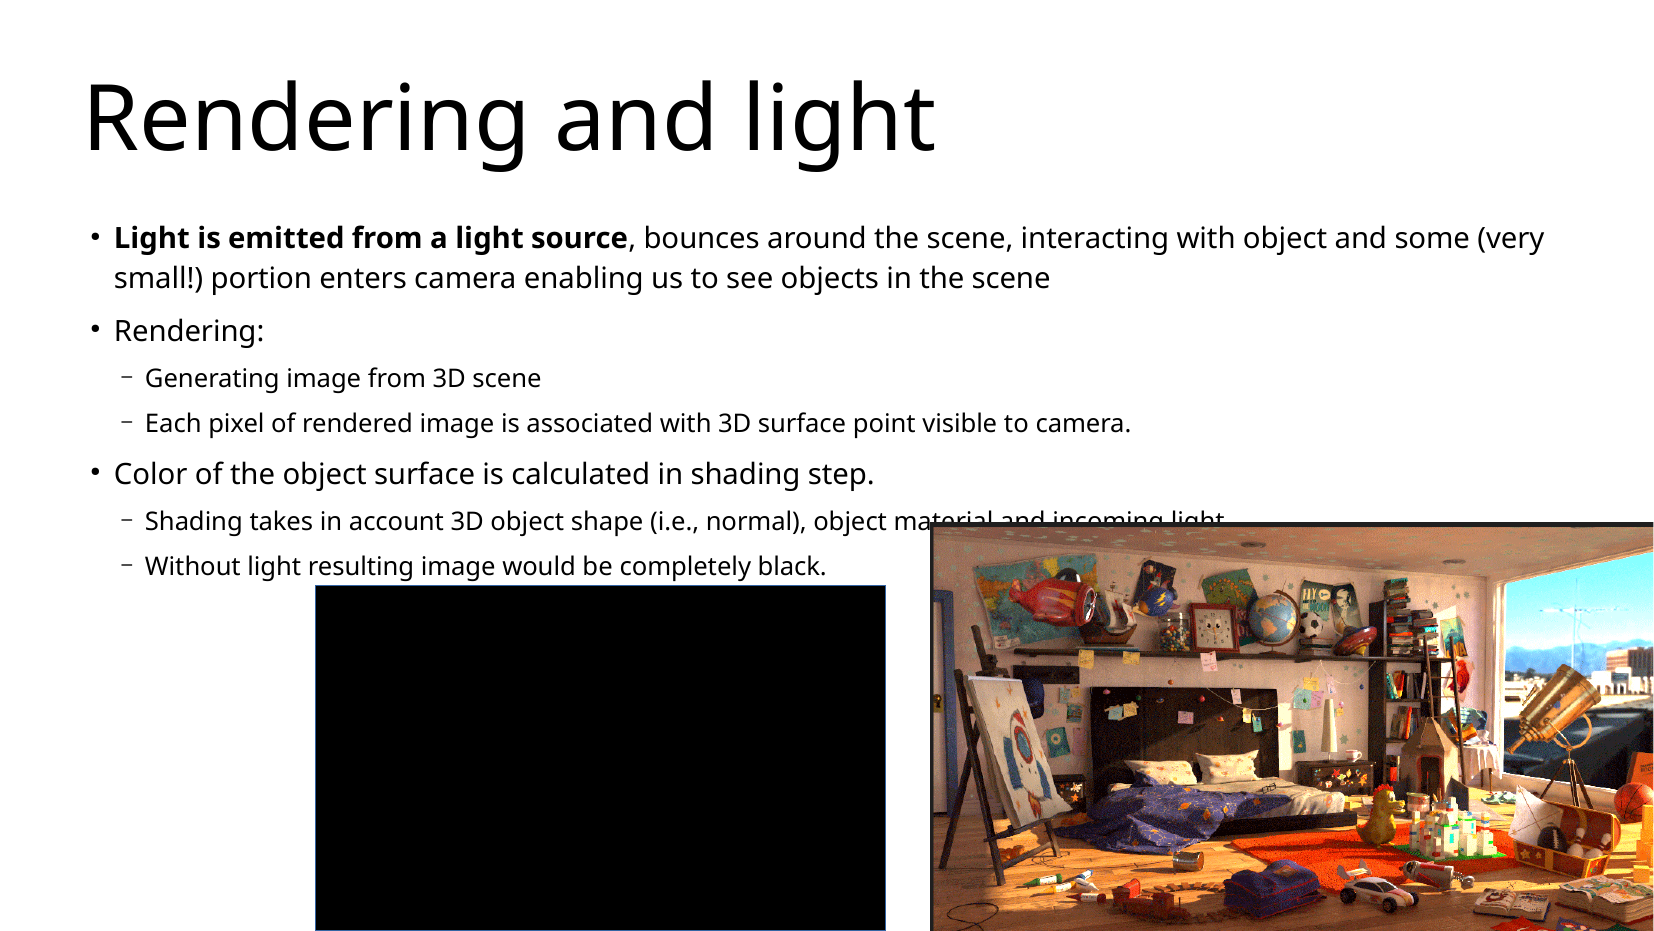

# Rendering and light
Light is emitted from a light source, bounces around the scene, interacting with object and some (very small!) portion enters camera enabling us to see objects in the scene
Rendering:
Generating image from 3D scene
Each pixel of rendered image is associated with 3D surface point visible to camera.
Color of the object surface is calculated in shading step.
Shading takes in account 3D object shape (i.e., normal), object material and incoming light.
Without light resulting image would be completely black.